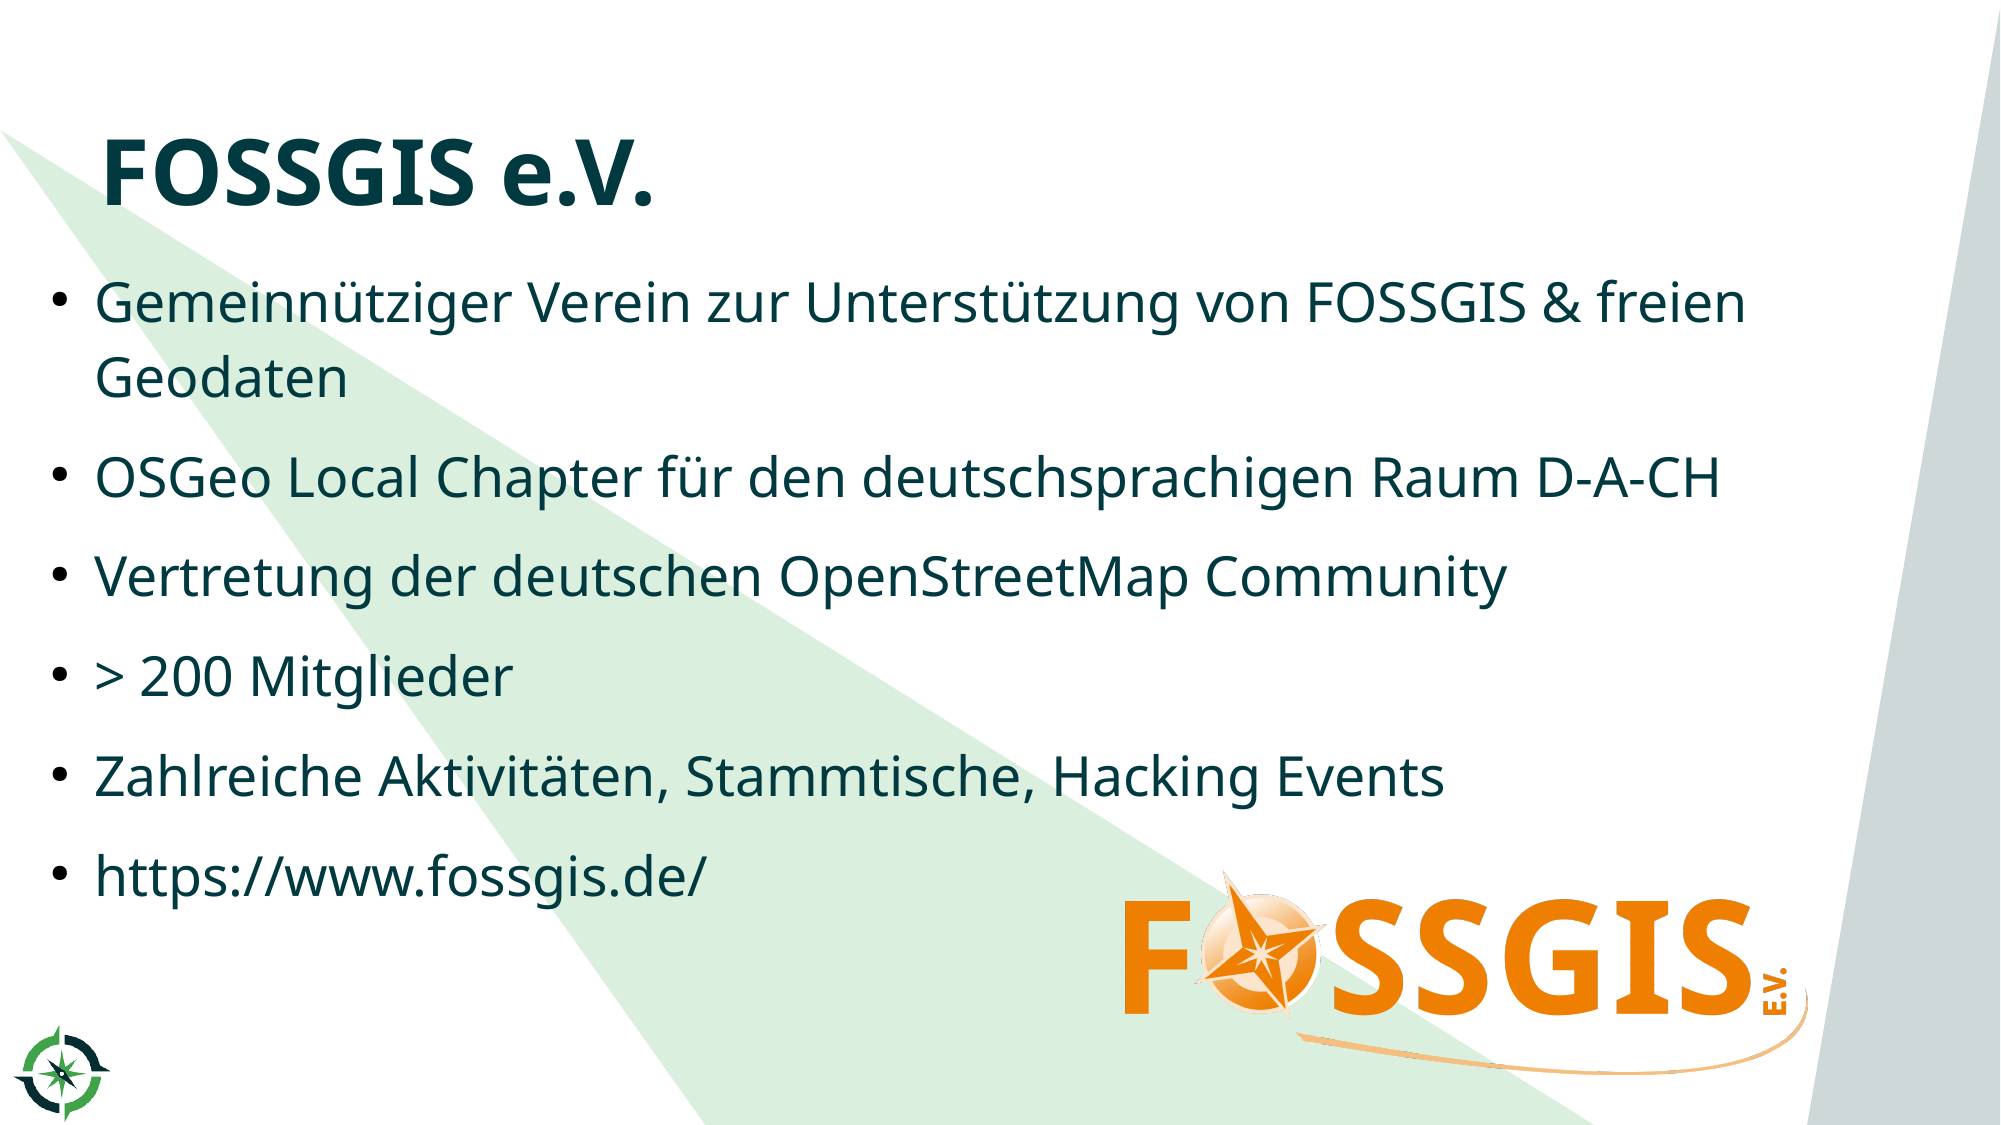

# FOSSGIS e.V.
Gemeinnütziger Verein zur Unterstützung von FOSSGIS & freien Geodaten
OSGeo Local Chapter für den deutschsprachigen Raum D-A-CH
Vertretung der deutschen OpenStreetMap Community
> 200 Mitglieder
Zahlreiche Aktivitäten, Stammtische, Hacking Events
https://www.fossgis.de/